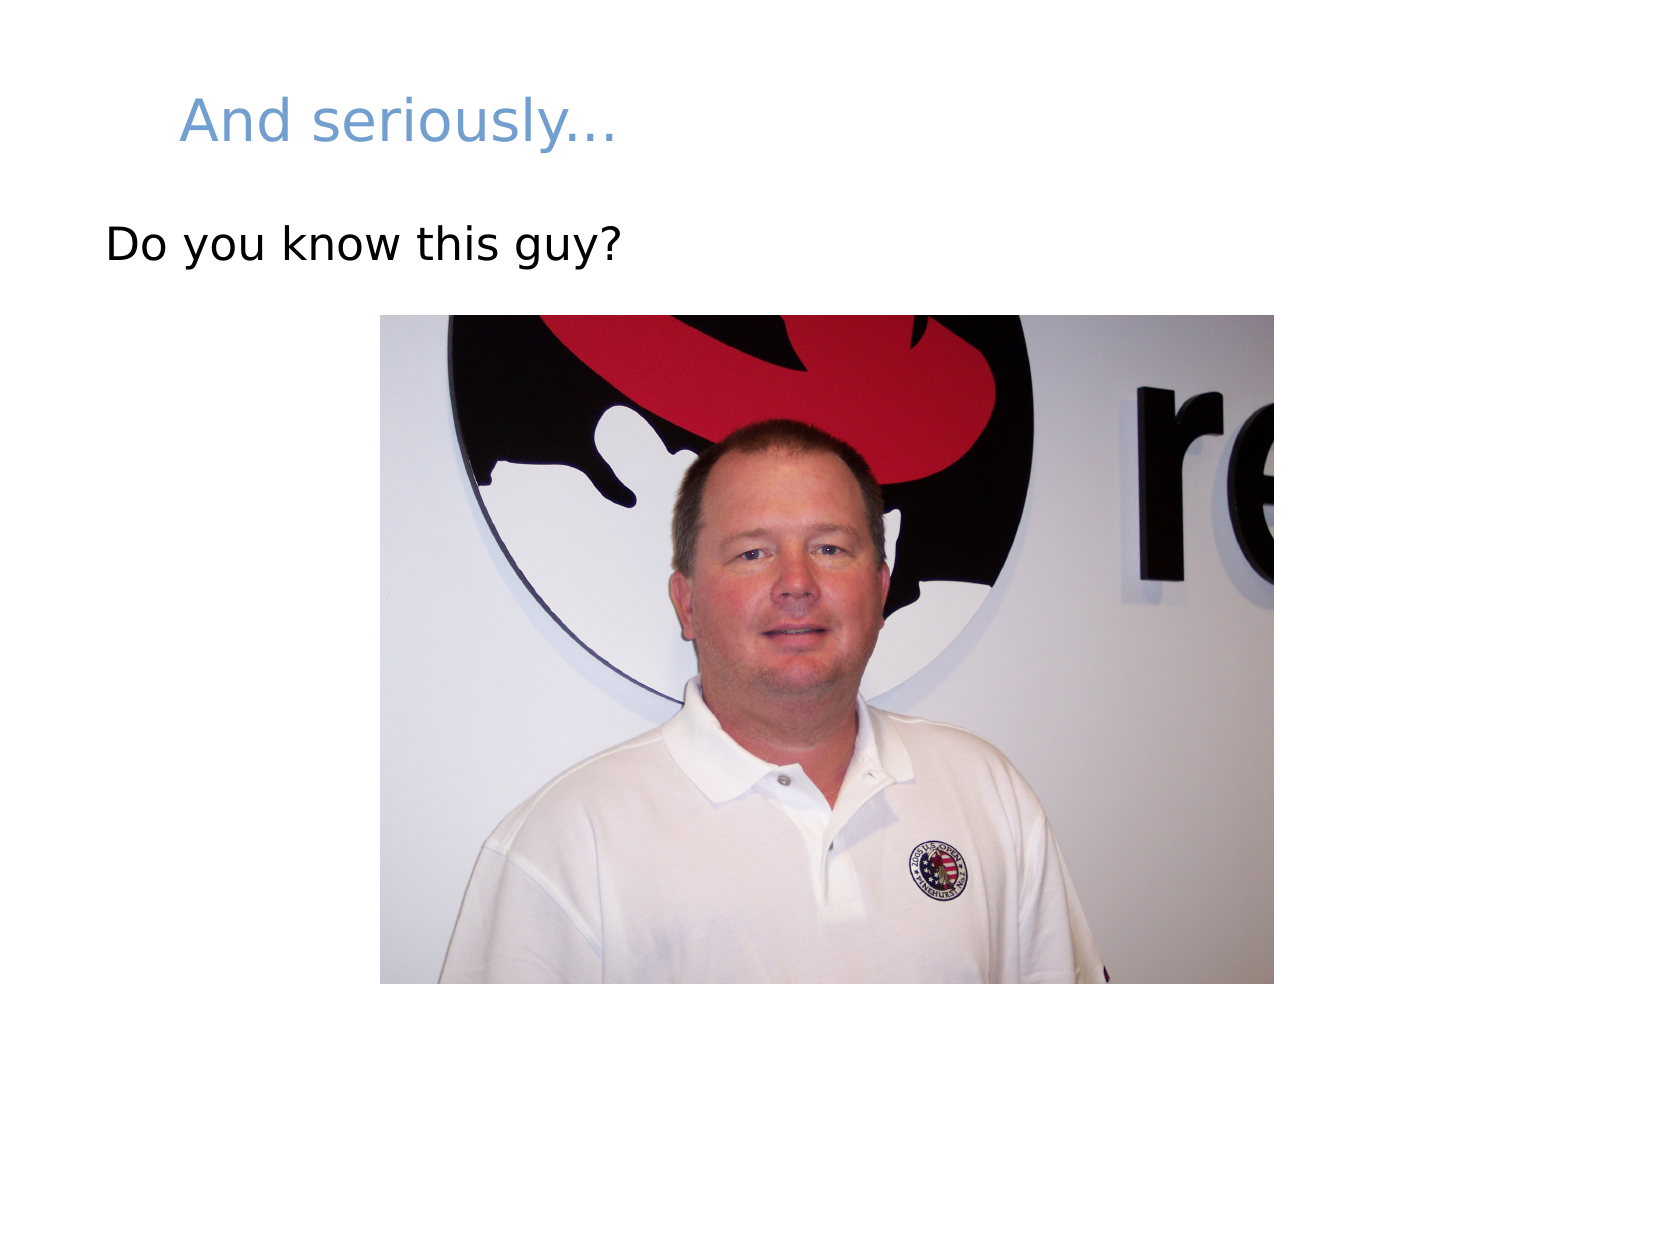

And seriously...
Do you know this guy?